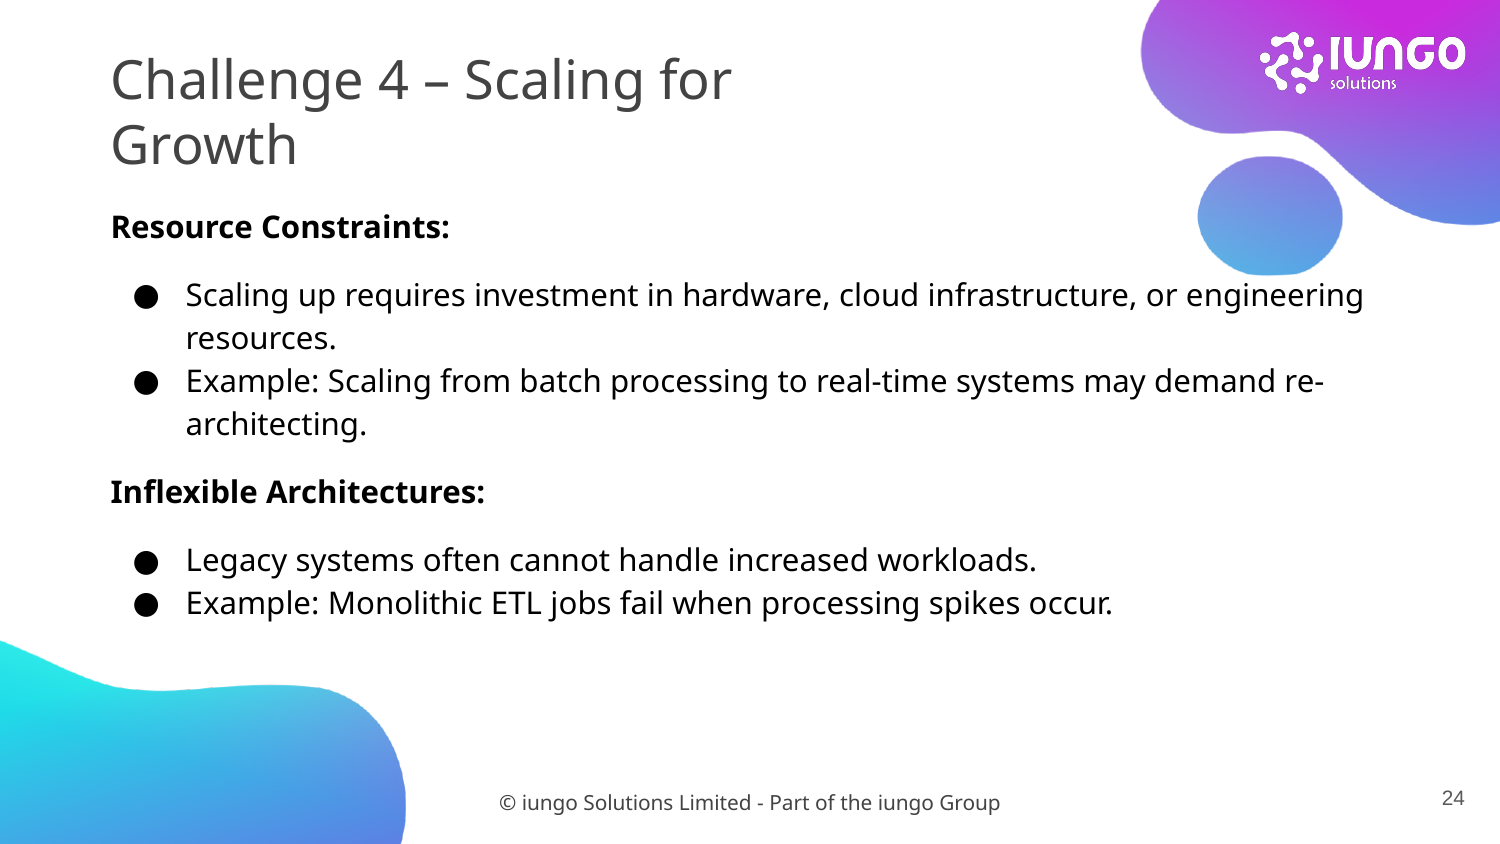

# Challenge 4 – Scaling for Growth
Resource Constraints:
Scaling up requires investment in hardware, cloud infrastructure, or engineering resources.
Example: Scaling from batch processing to real-time systems may demand re-architecting.
Inflexible Architectures:
Legacy systems often cannot handle increased workloads.
Example: Monolithic ETL jobs fail when processing spikes occur.